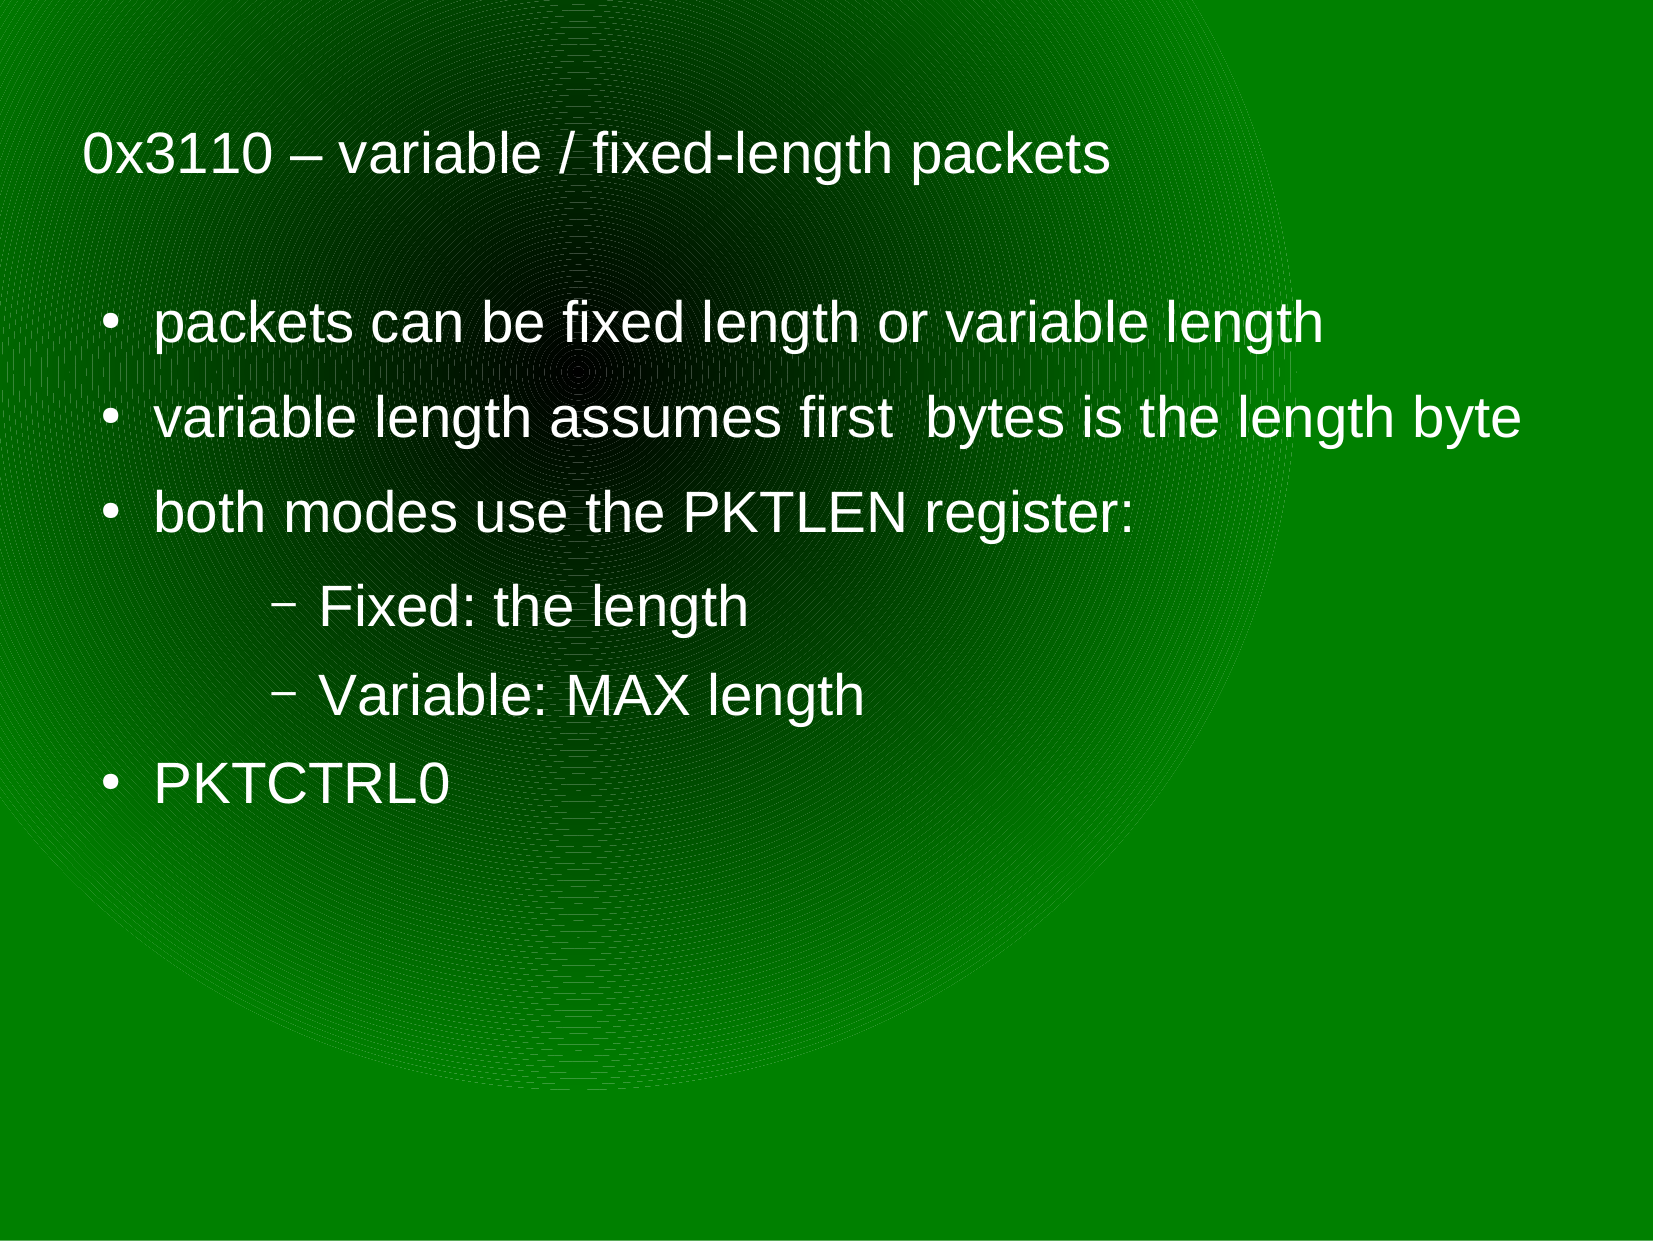

# 0x3110 – variable / fixed-length packets
packets can be fixed length or variable length
variable length assumes first bytes is the length byte
both modes use the PKTLEN register:
Fixed: the length
Variable: MAX length
PKTCTRL0